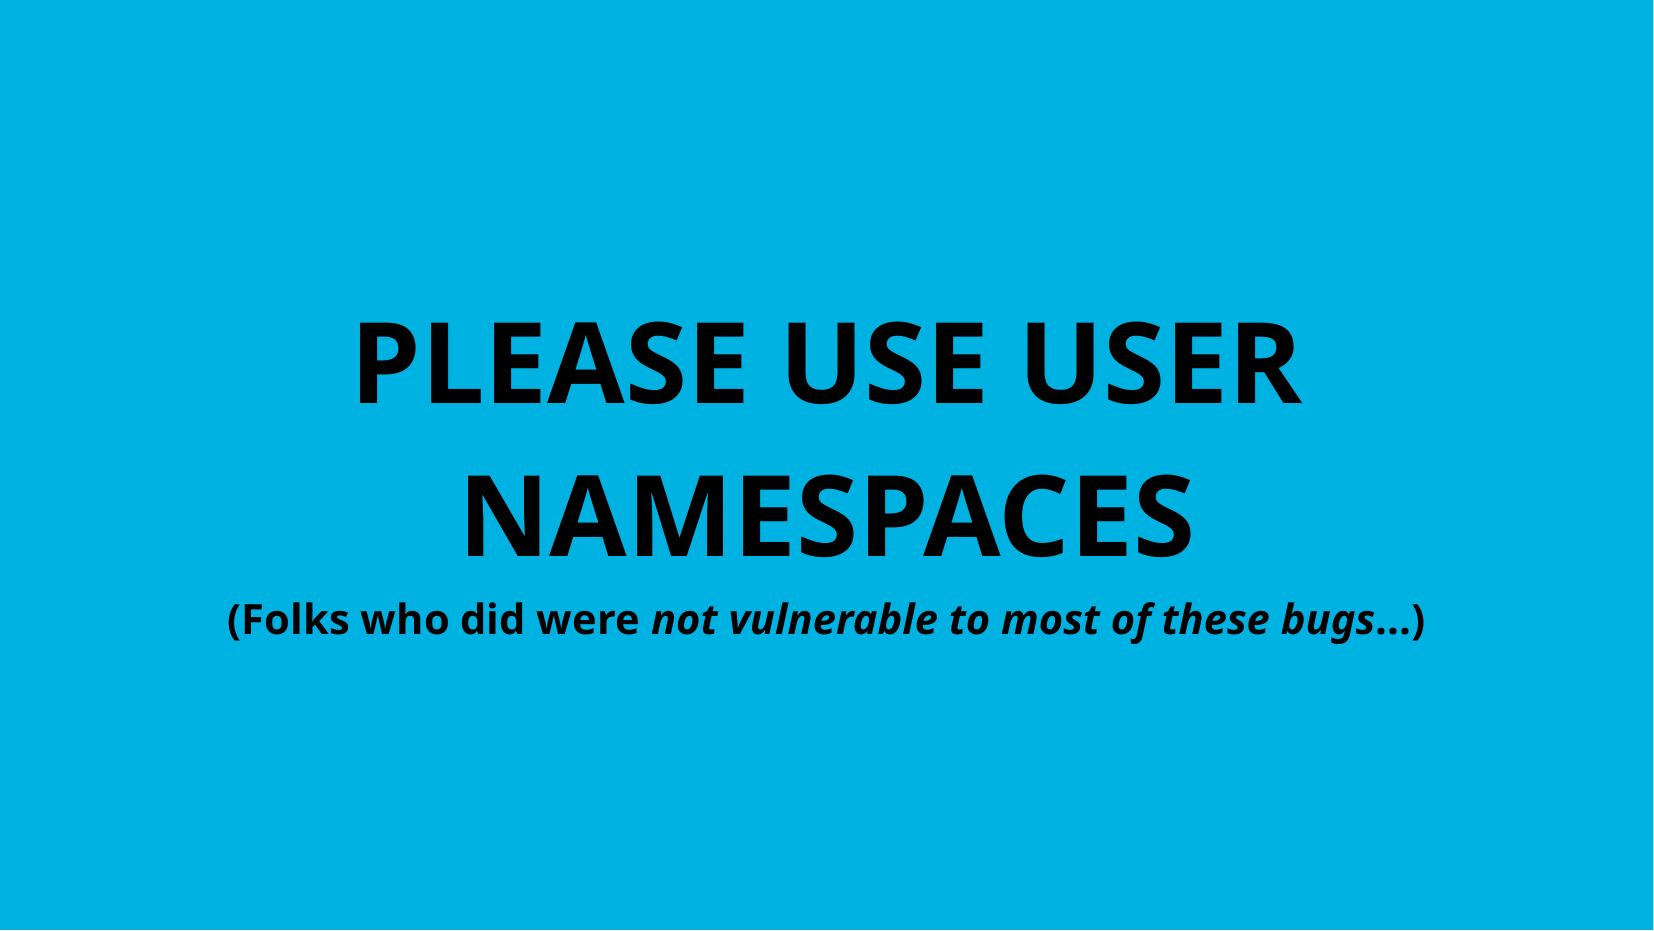

# PLEASE USE USER NAMESPACES
(Folks who did were not vulnerable to most of these bugs...)